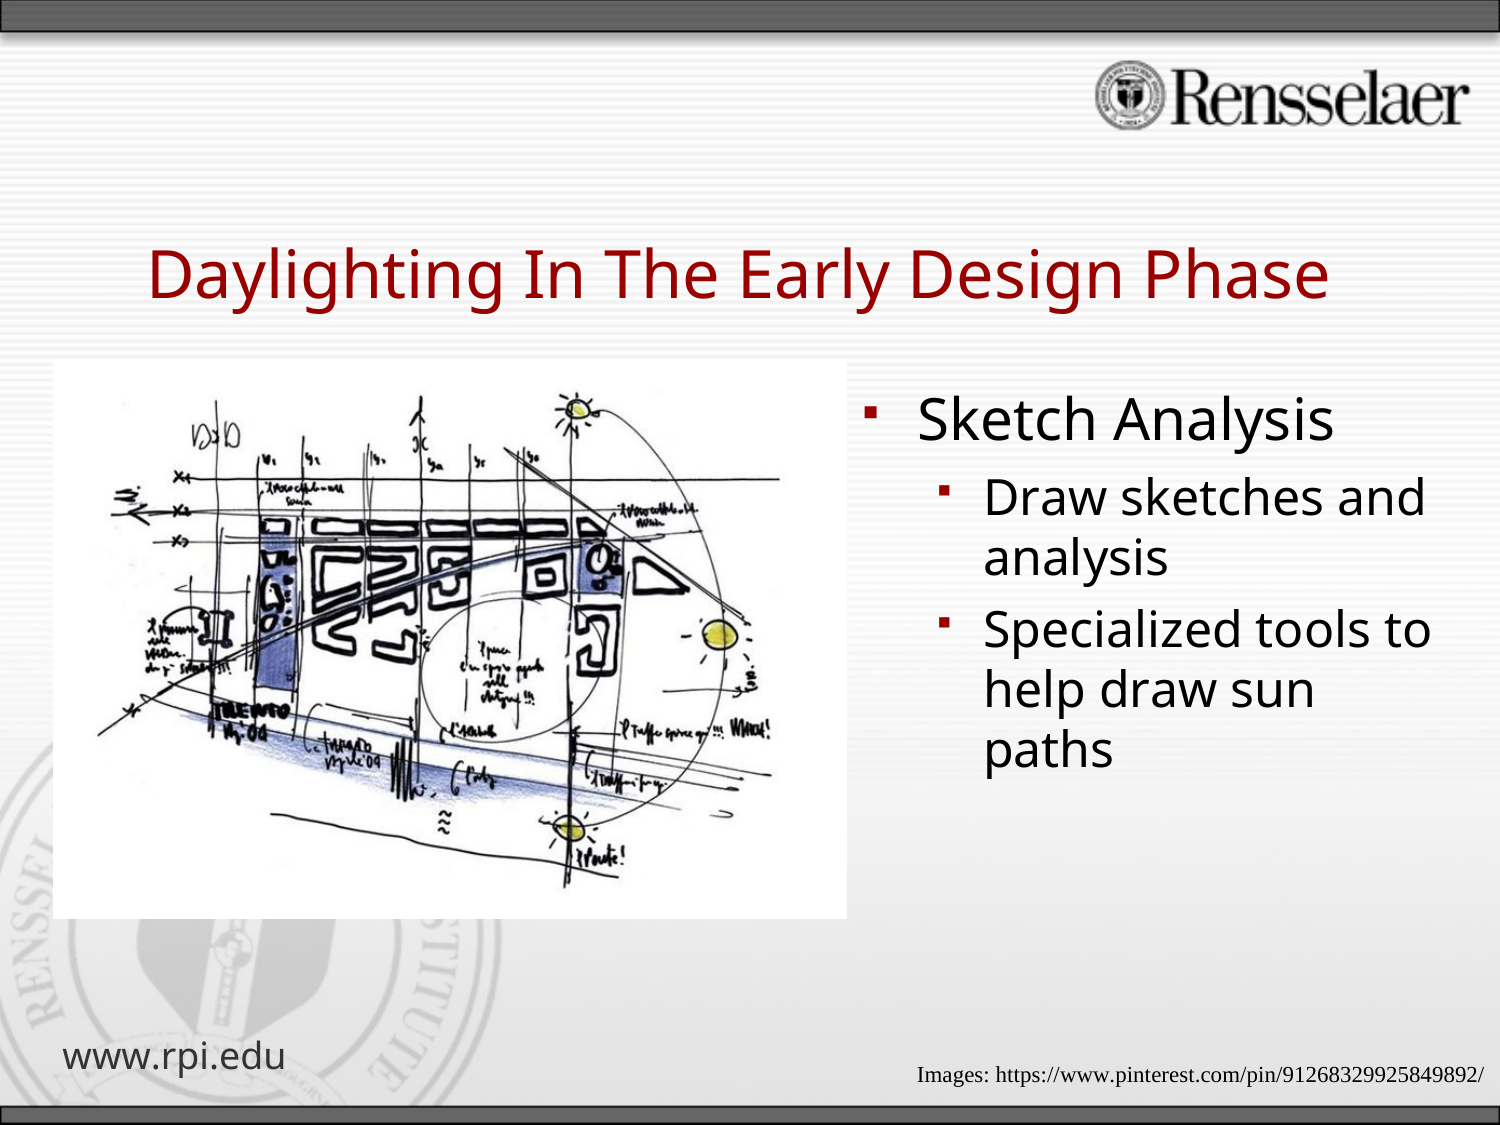

# Daylighting In The Early Design Phase
Sketch Analysis
Draw sketches and analysis
Specialized tools to help draw sun paths
Images: https://www.pinterest.com/pin/91268329925849892/